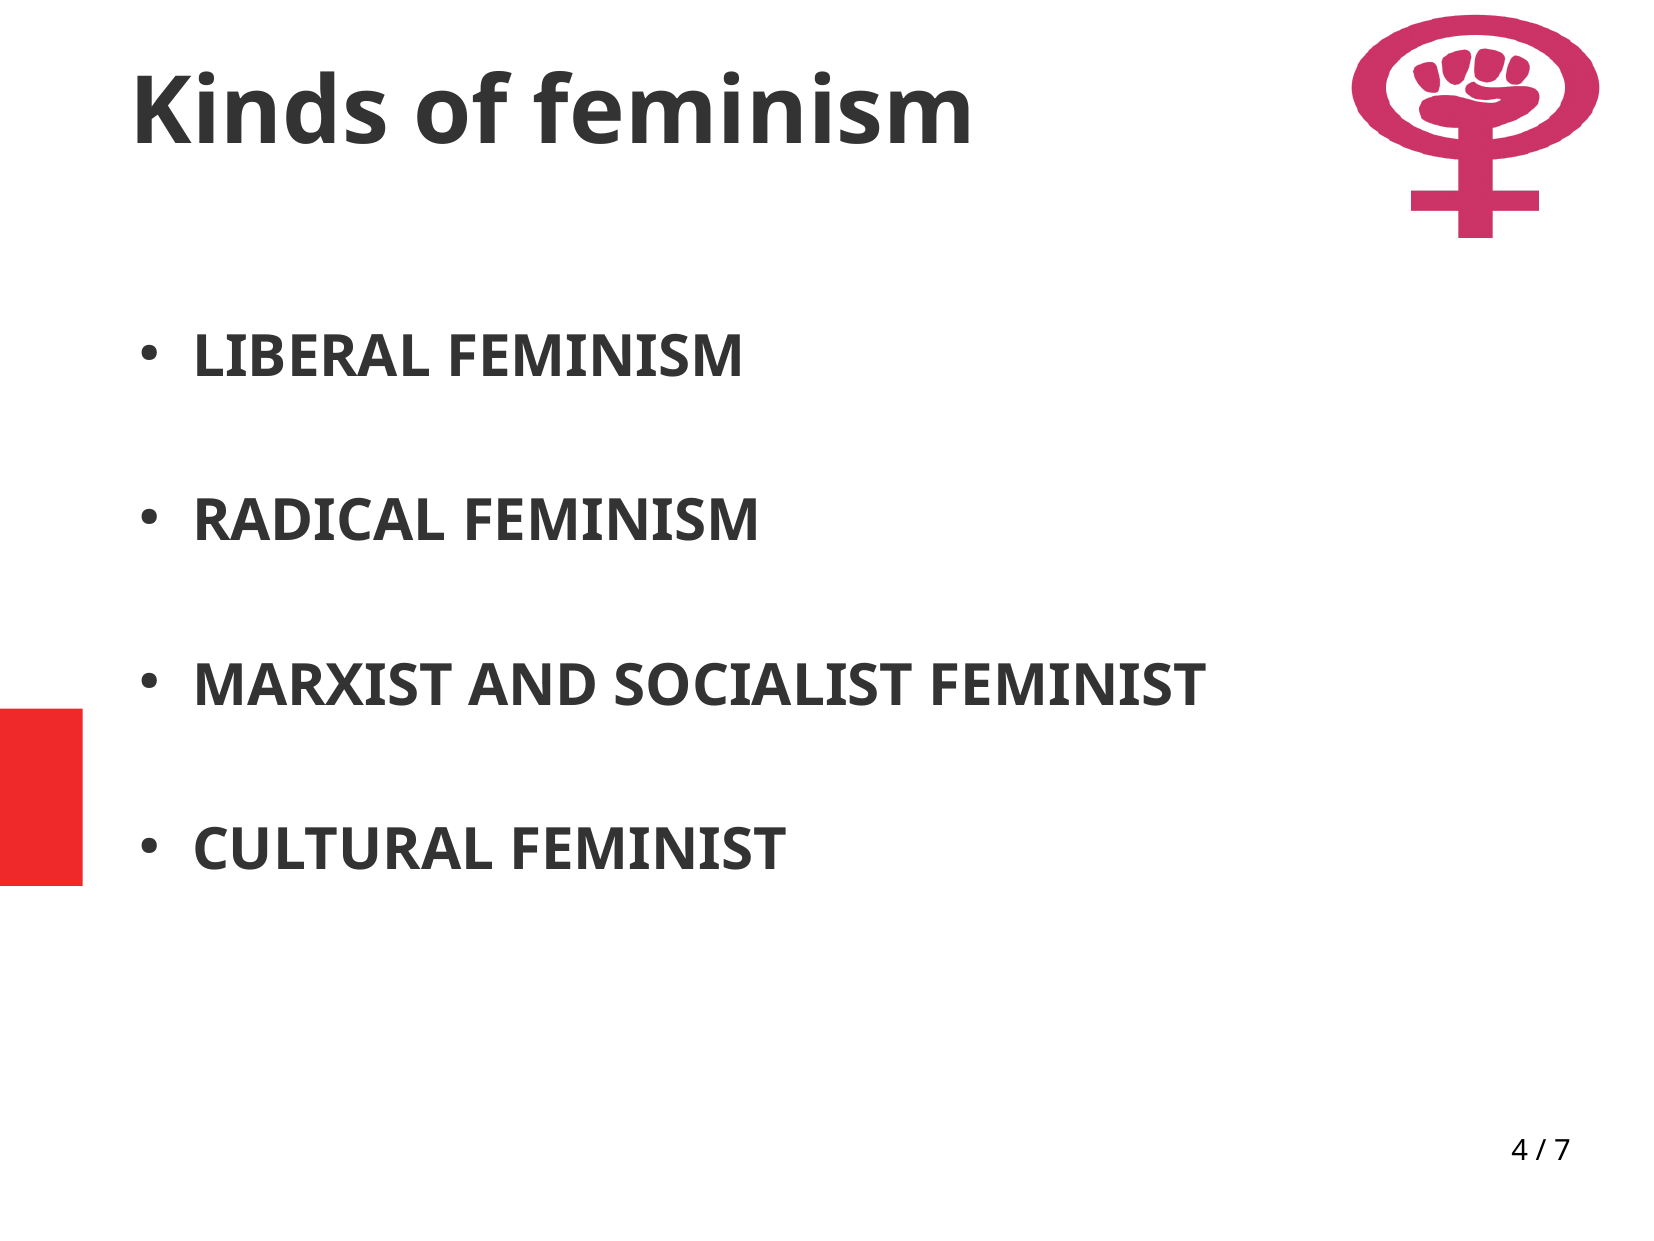

# Kinds of feminism
LIBERAL FEMINISM
RADICAL FEMINISM
MARXIST AND SOCIALIST FEMINIST
CULTURAL FEMINIST
4